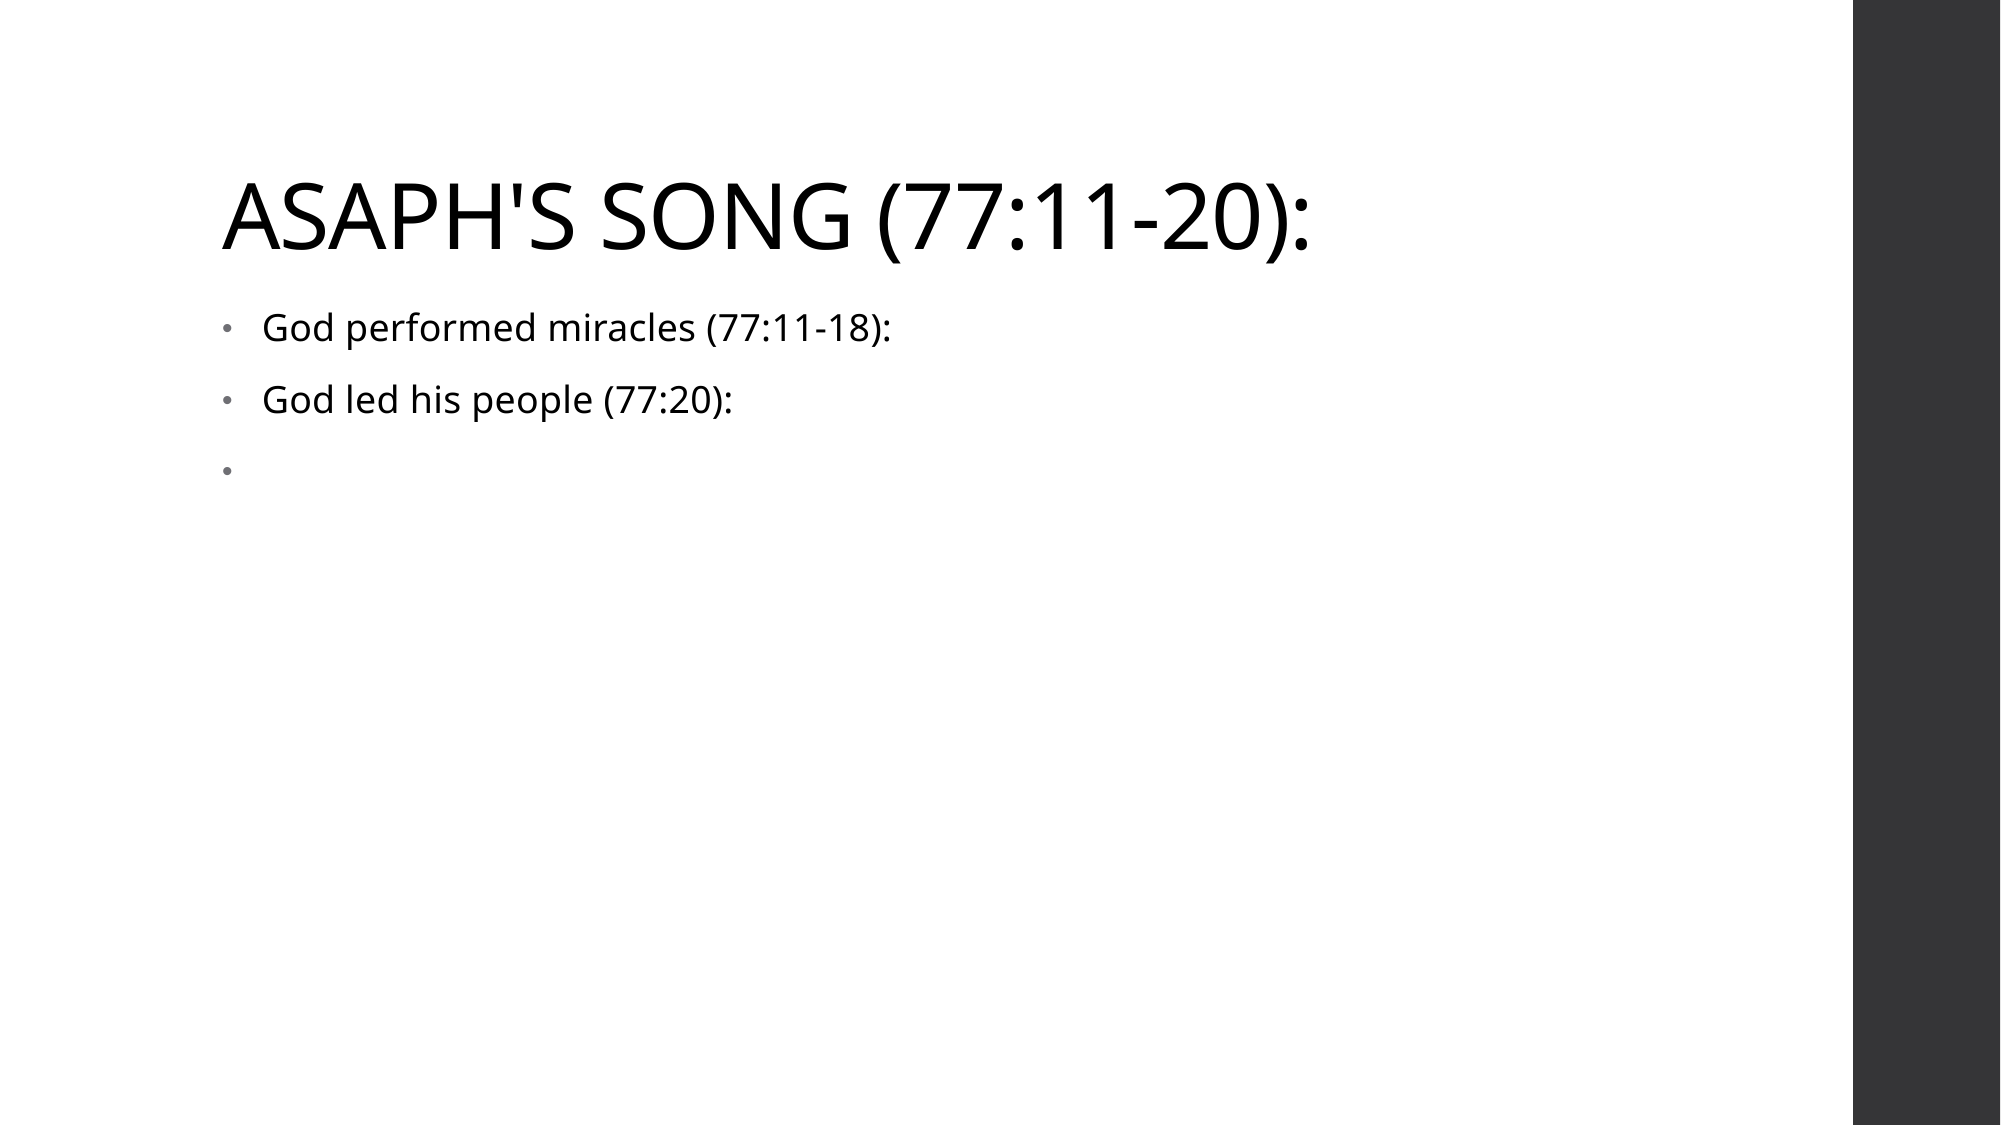

# ASAPH'S SONG (77:11-20):
 God performed miracles (77:11-18):
 God led his people (77:20):